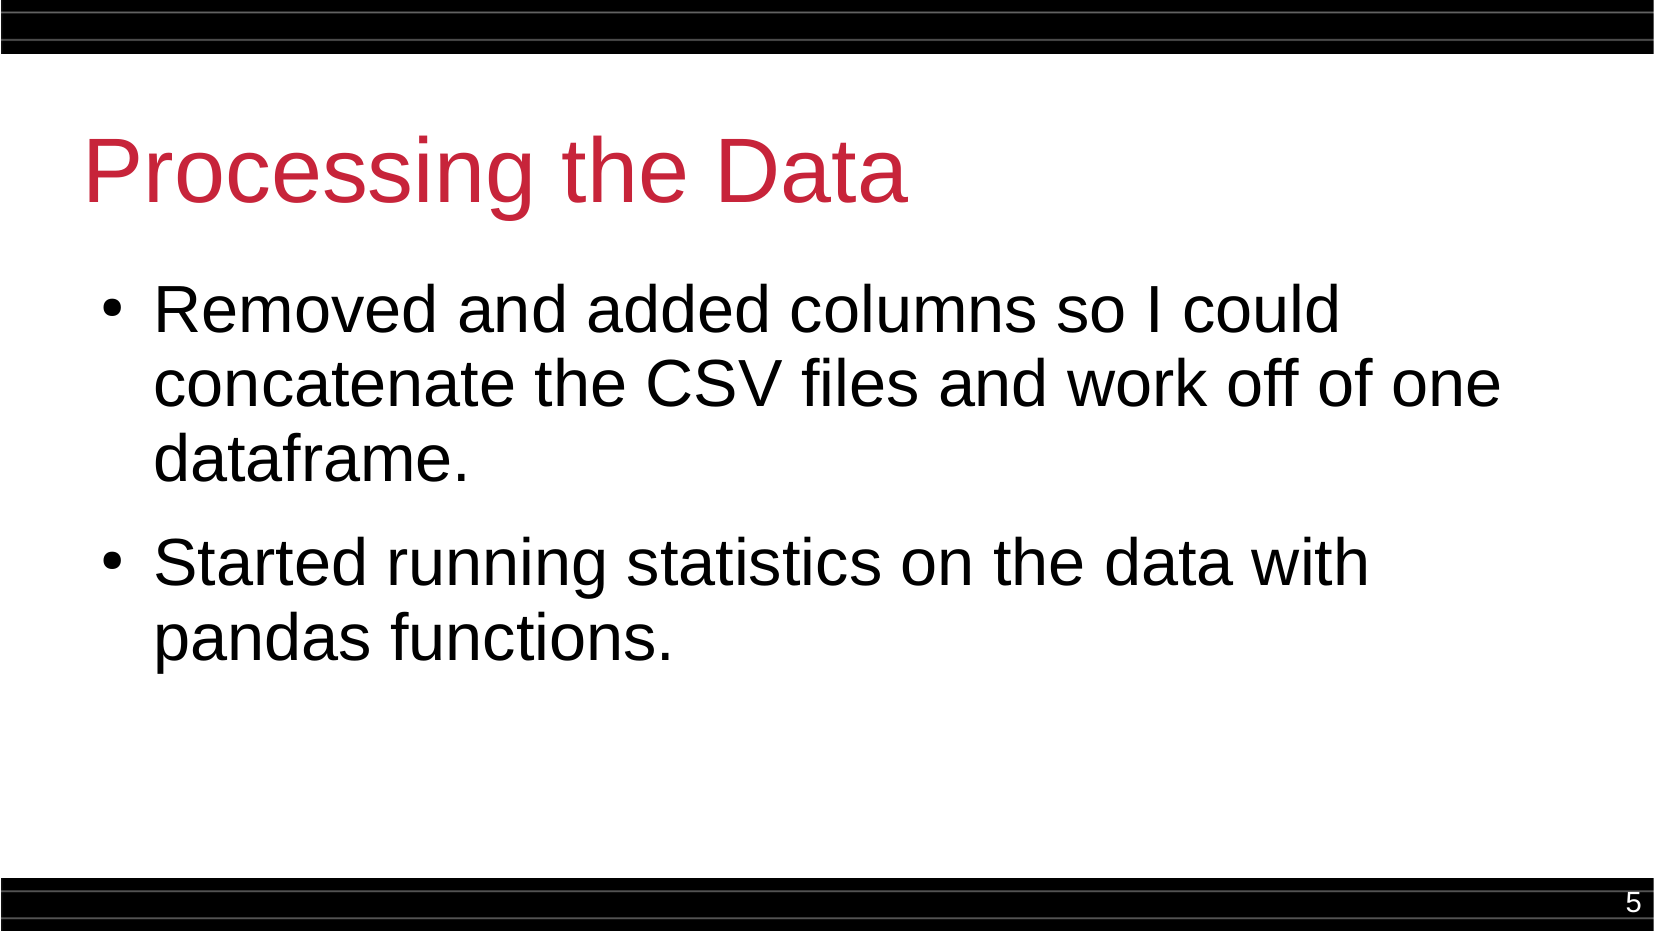

# Processing the Data
Removed and added columns so I could concatenate the CSV files and work off of one dataframe.
Started running statistics on the data with pandas functions.